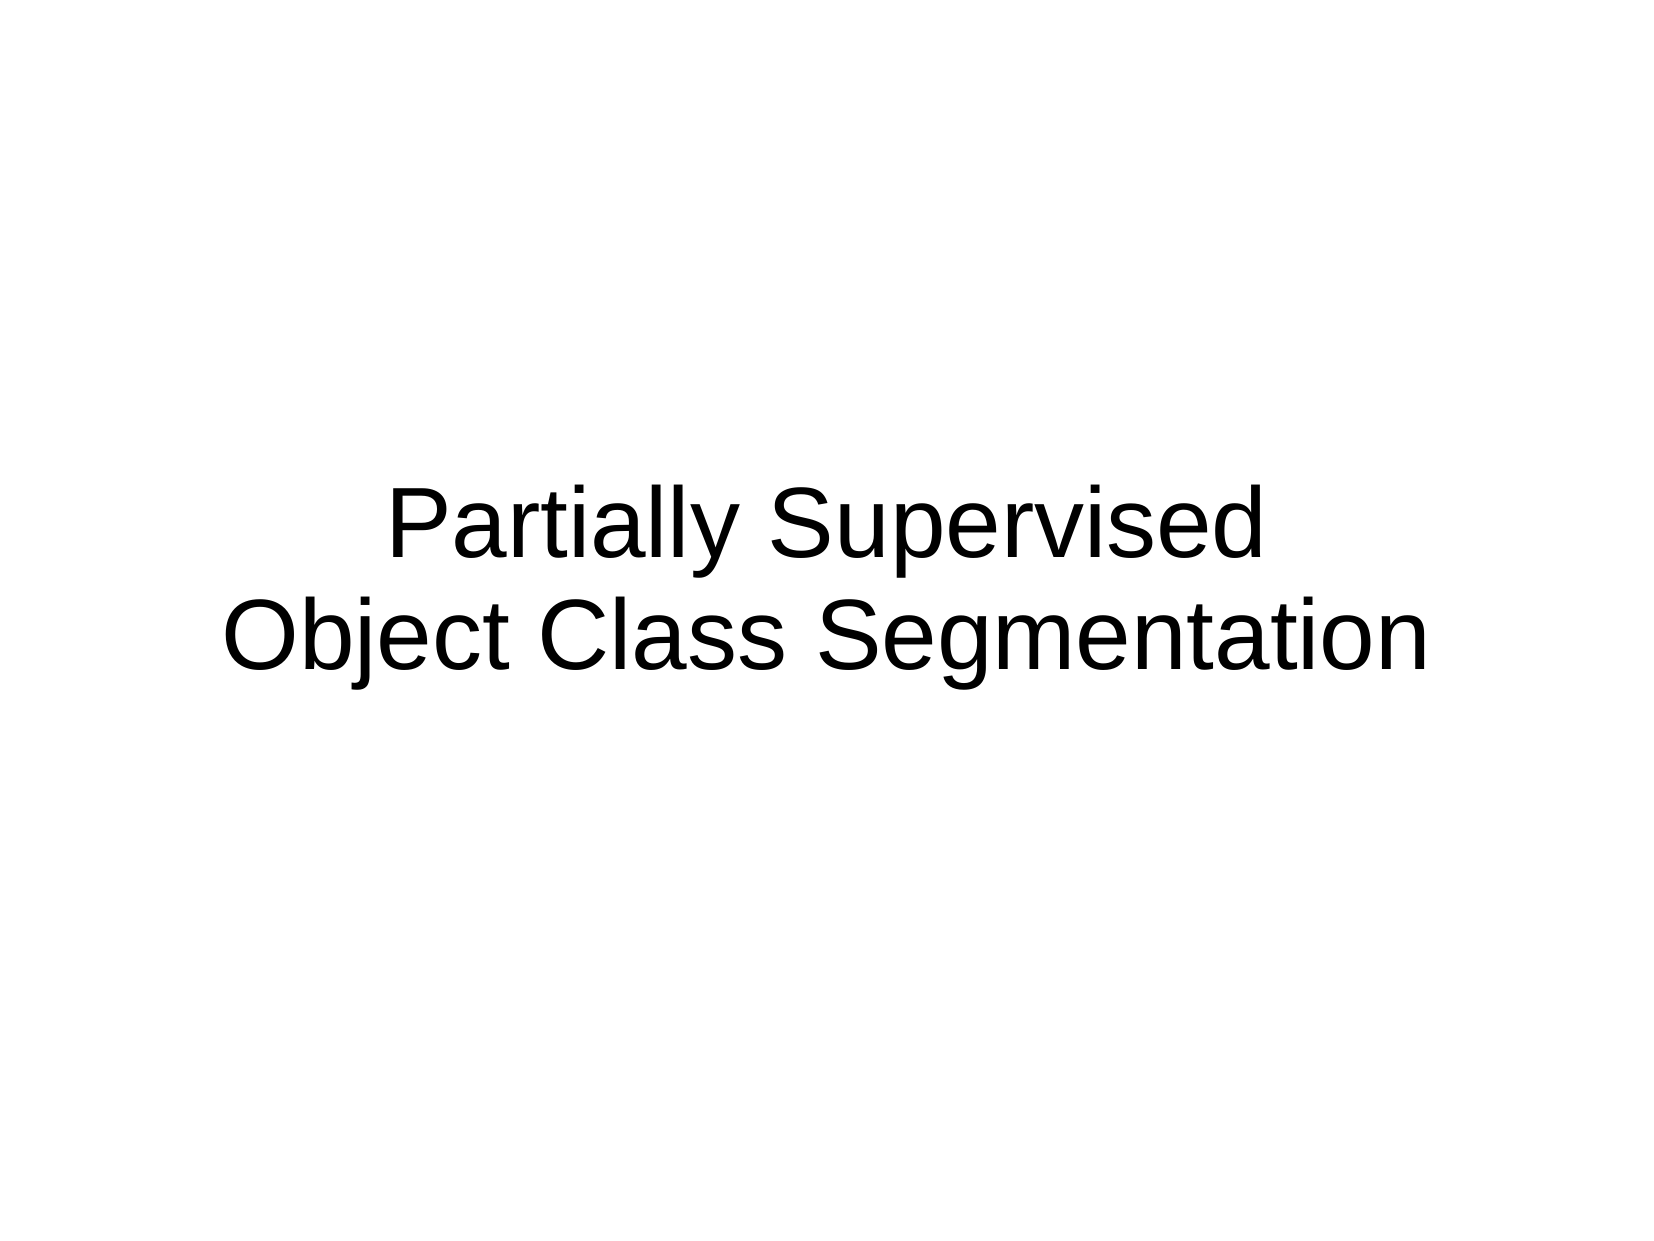

# Partially Supervised Object Class Segmentation
Andreas Mueller, Sven Behnke University of Bonn
24